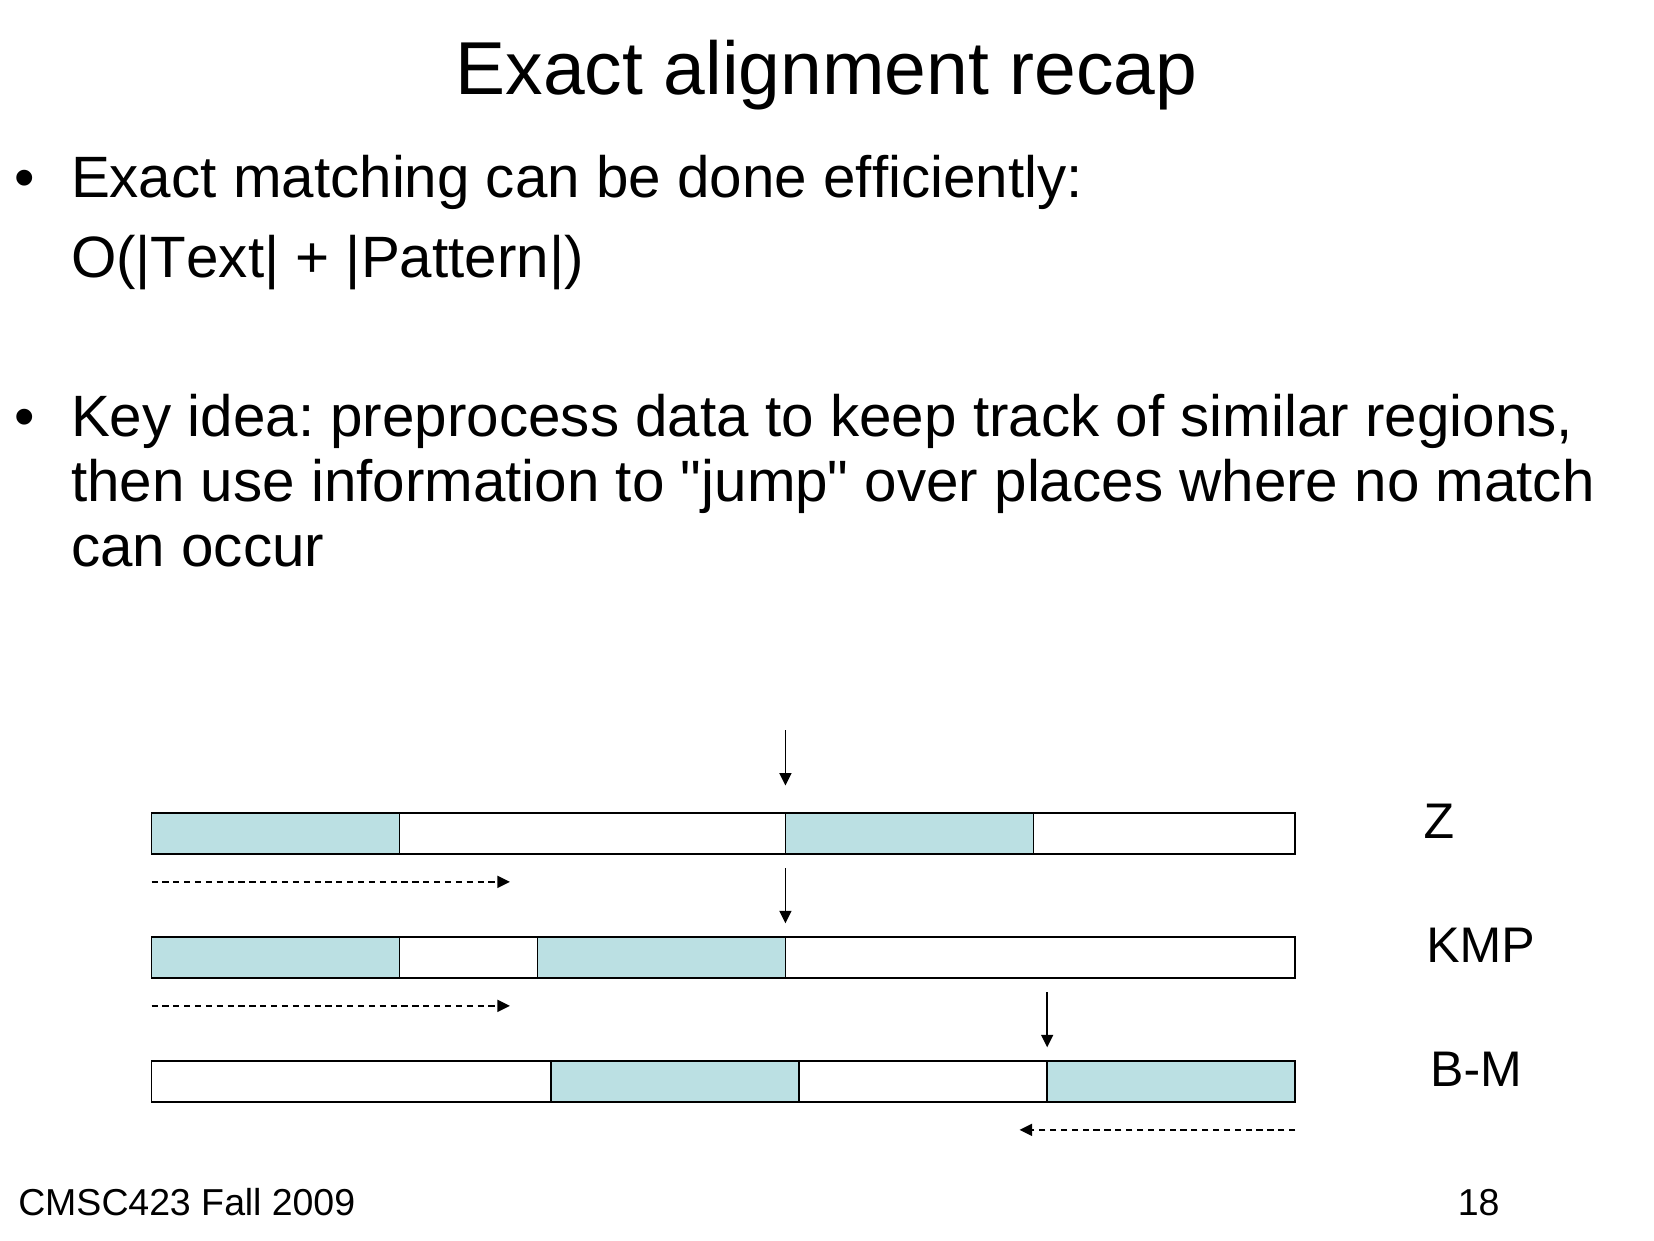

# Exact alignment recap
Exact matching can be done efficiently:
	O(|Text| + |Pattern|)
Key idea: preprocess data to keep track of similar regions, then use information to "jump" over places where no match can occur
Z
KMP
B-M
CMSC423 Fall 2009
18